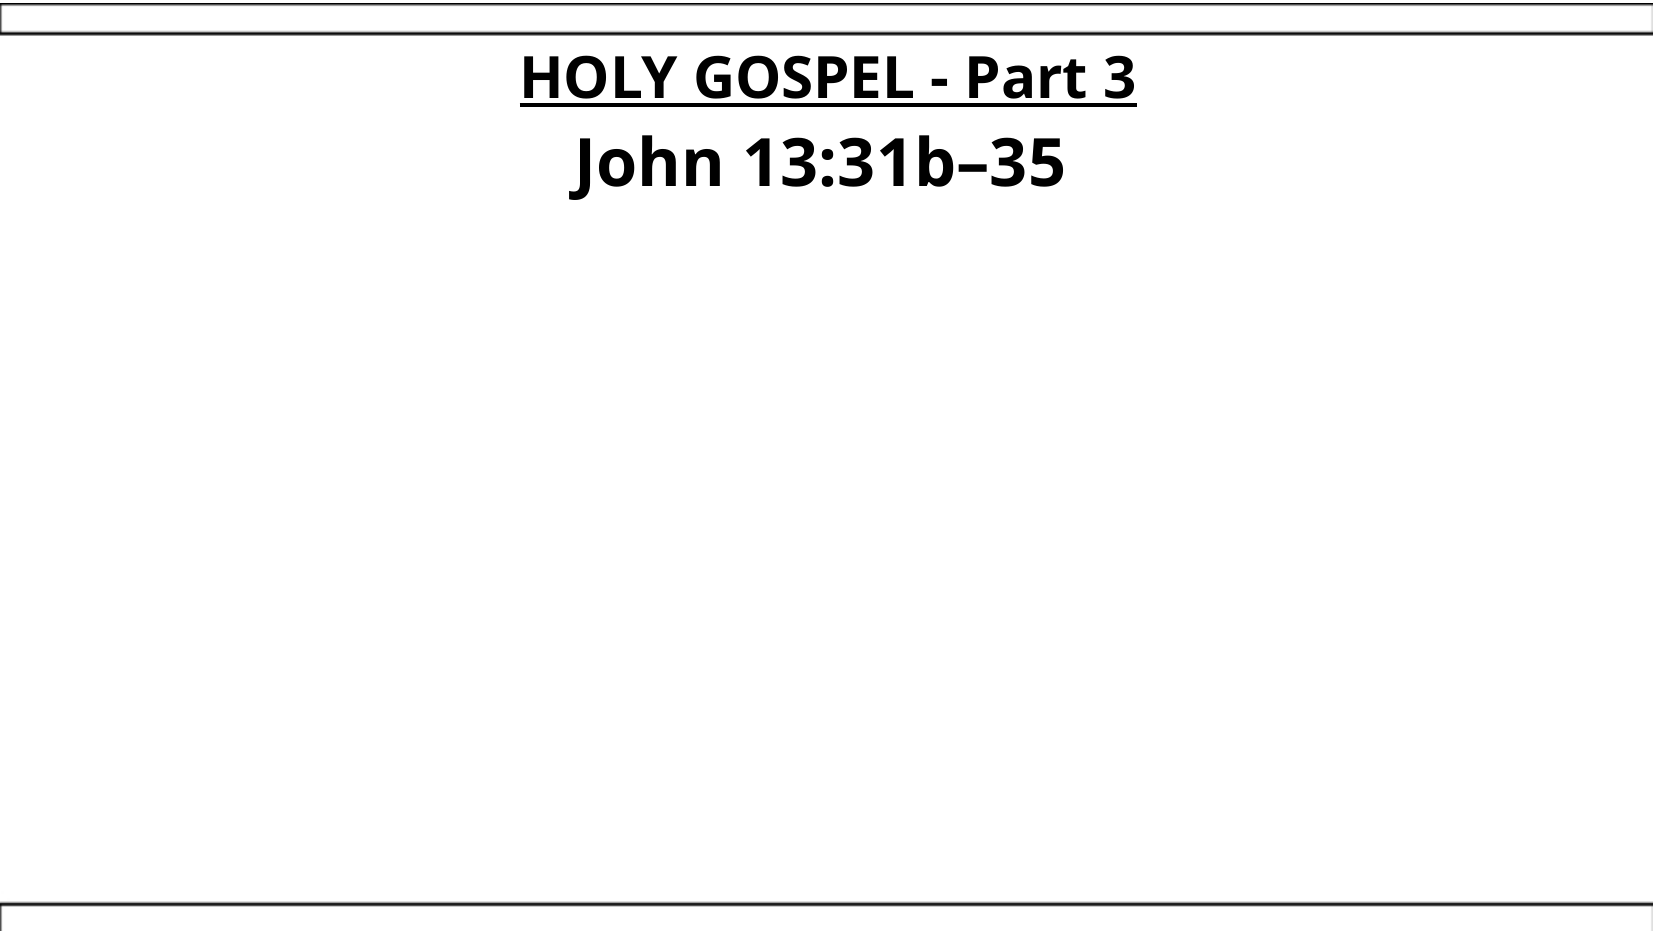

HOLY GOSPEL - Part 3
John 13:31b–35